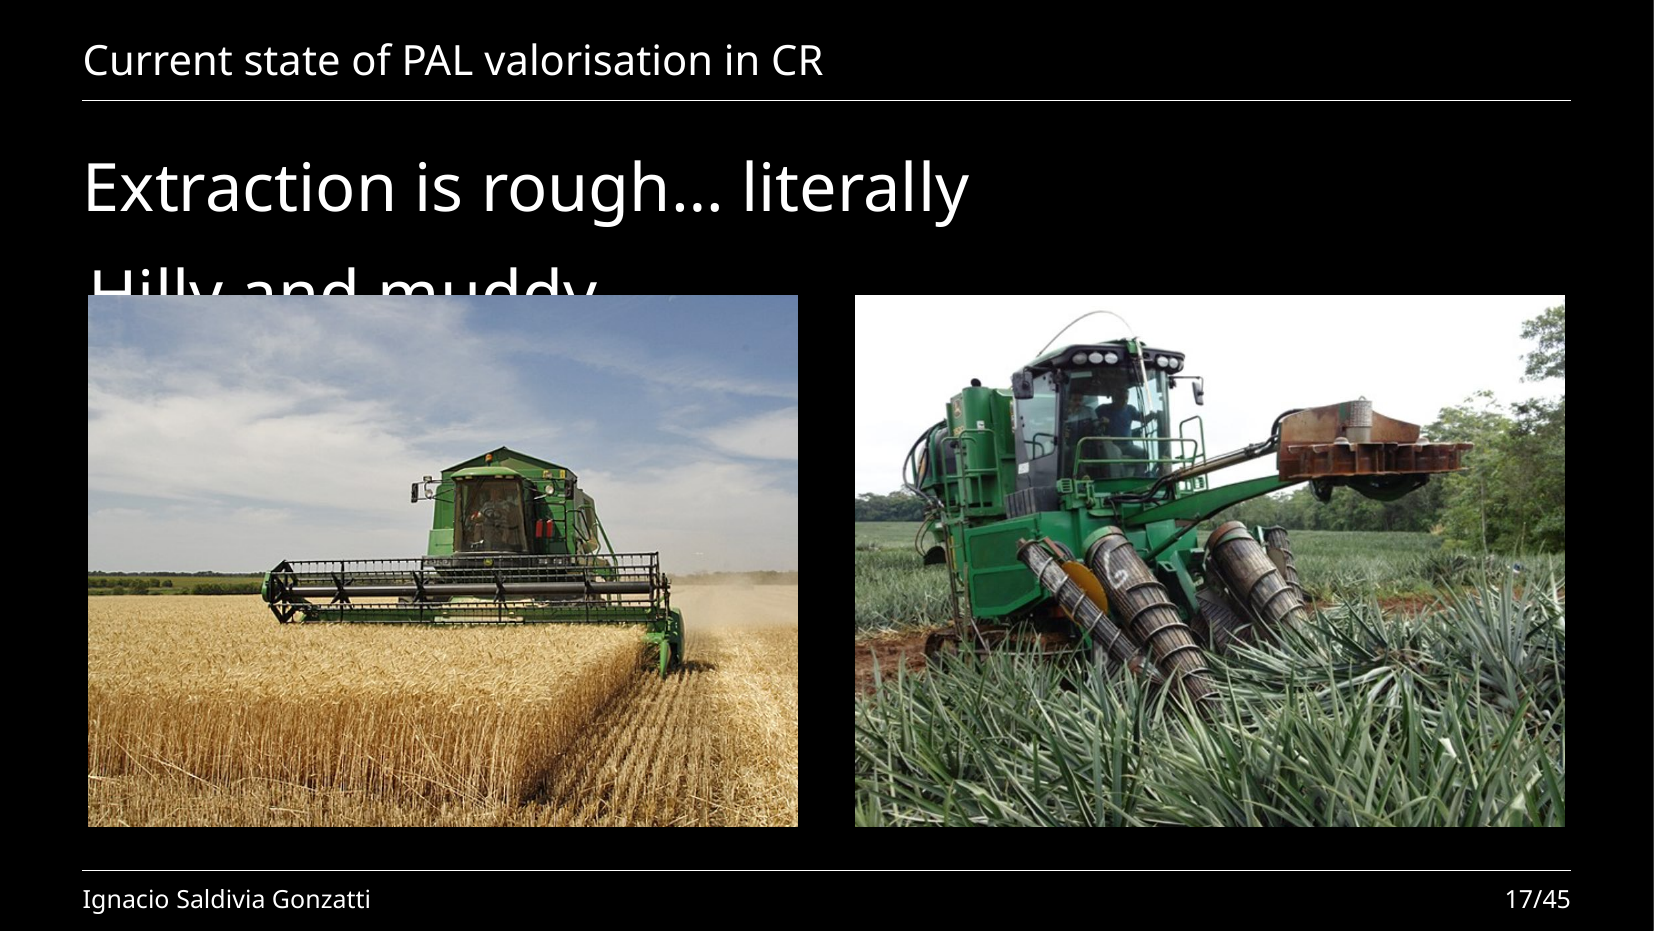

# Current state of PAL valorisation in CR
Extraction is rough… literally
Hilly and muddy terrain
Dirt roads
High volume
Divide plant
Ignacio Saldivia Gonzatti
17